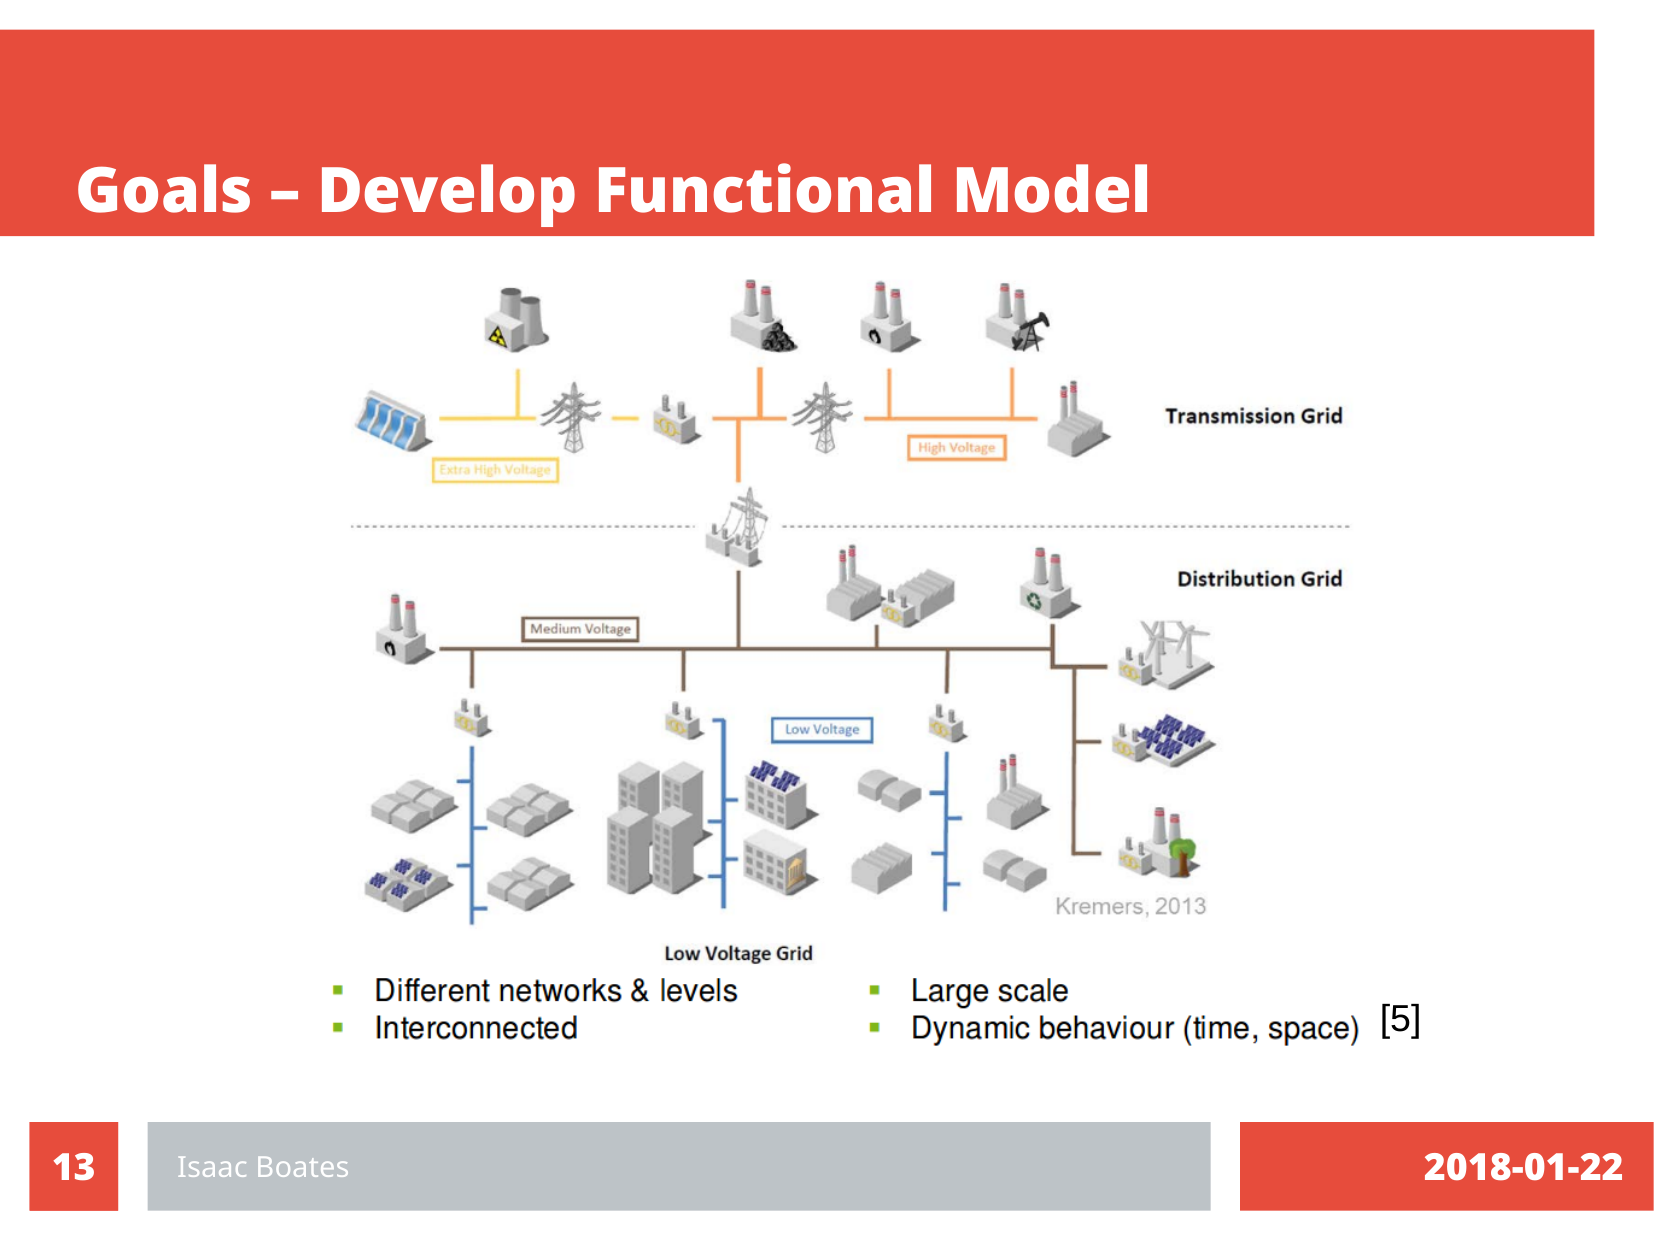

# Goals – Develop Functional Model
[5]
13